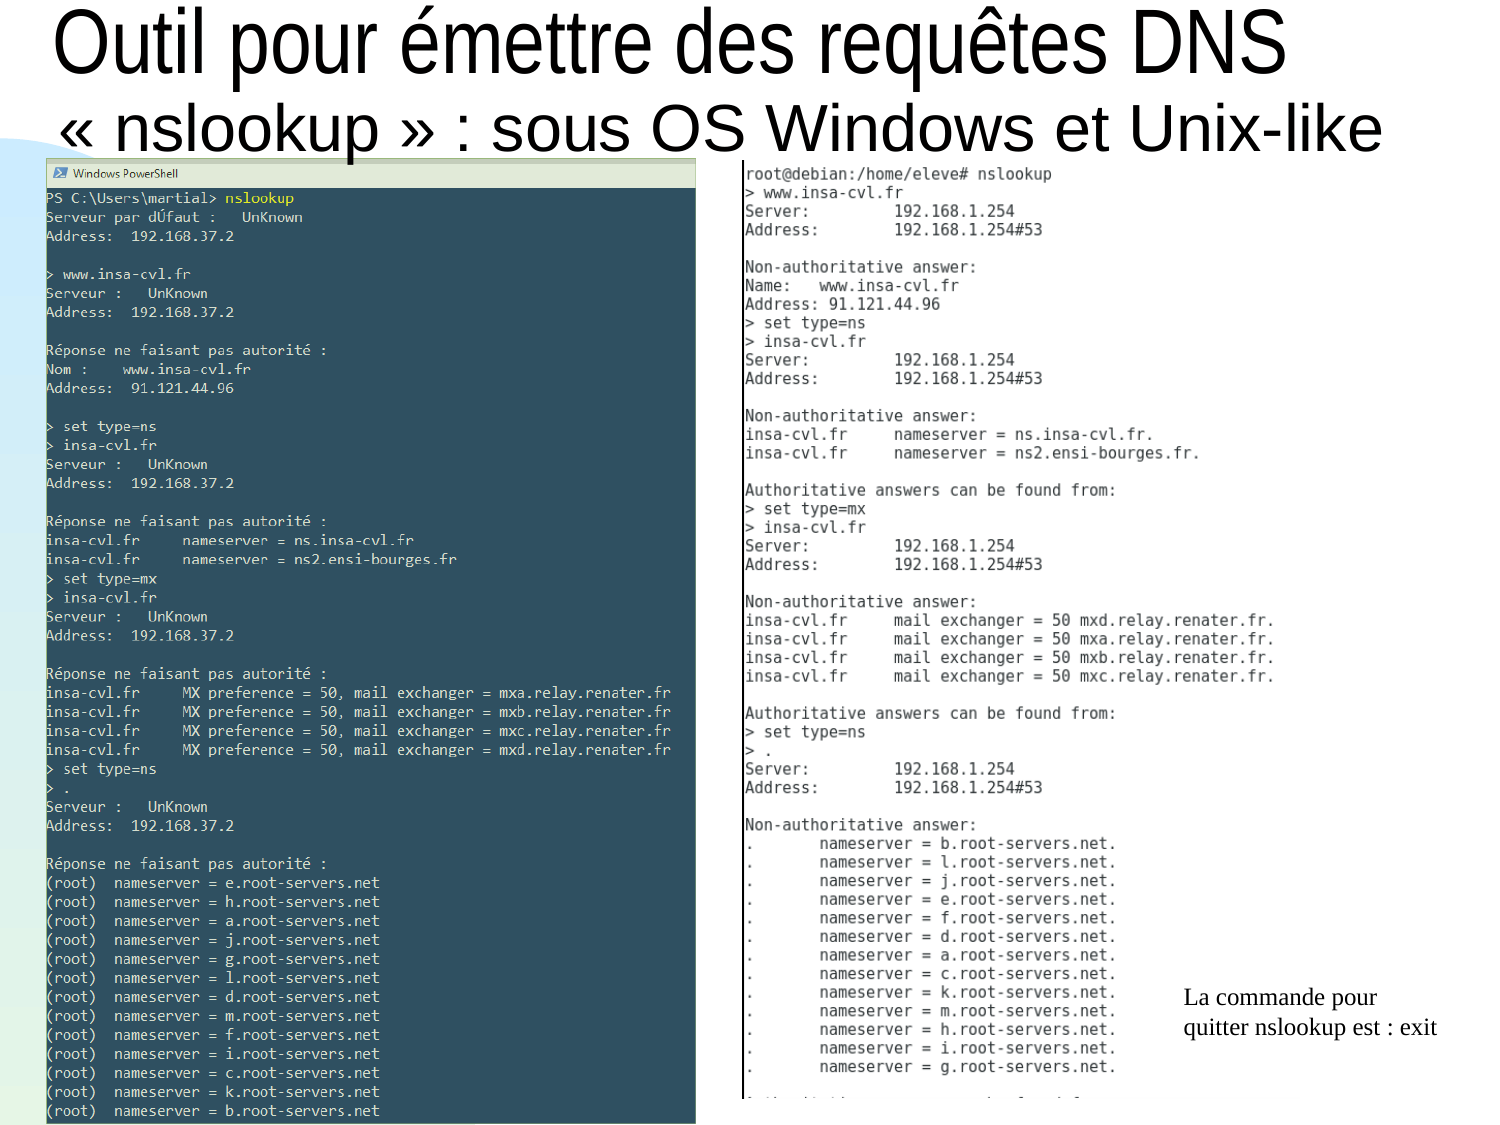

Outil pour émettre des requêtes DNS
# « nslookup » : sous OS Windows et Unix-like
La commande pour
quitter nslookup est : exit